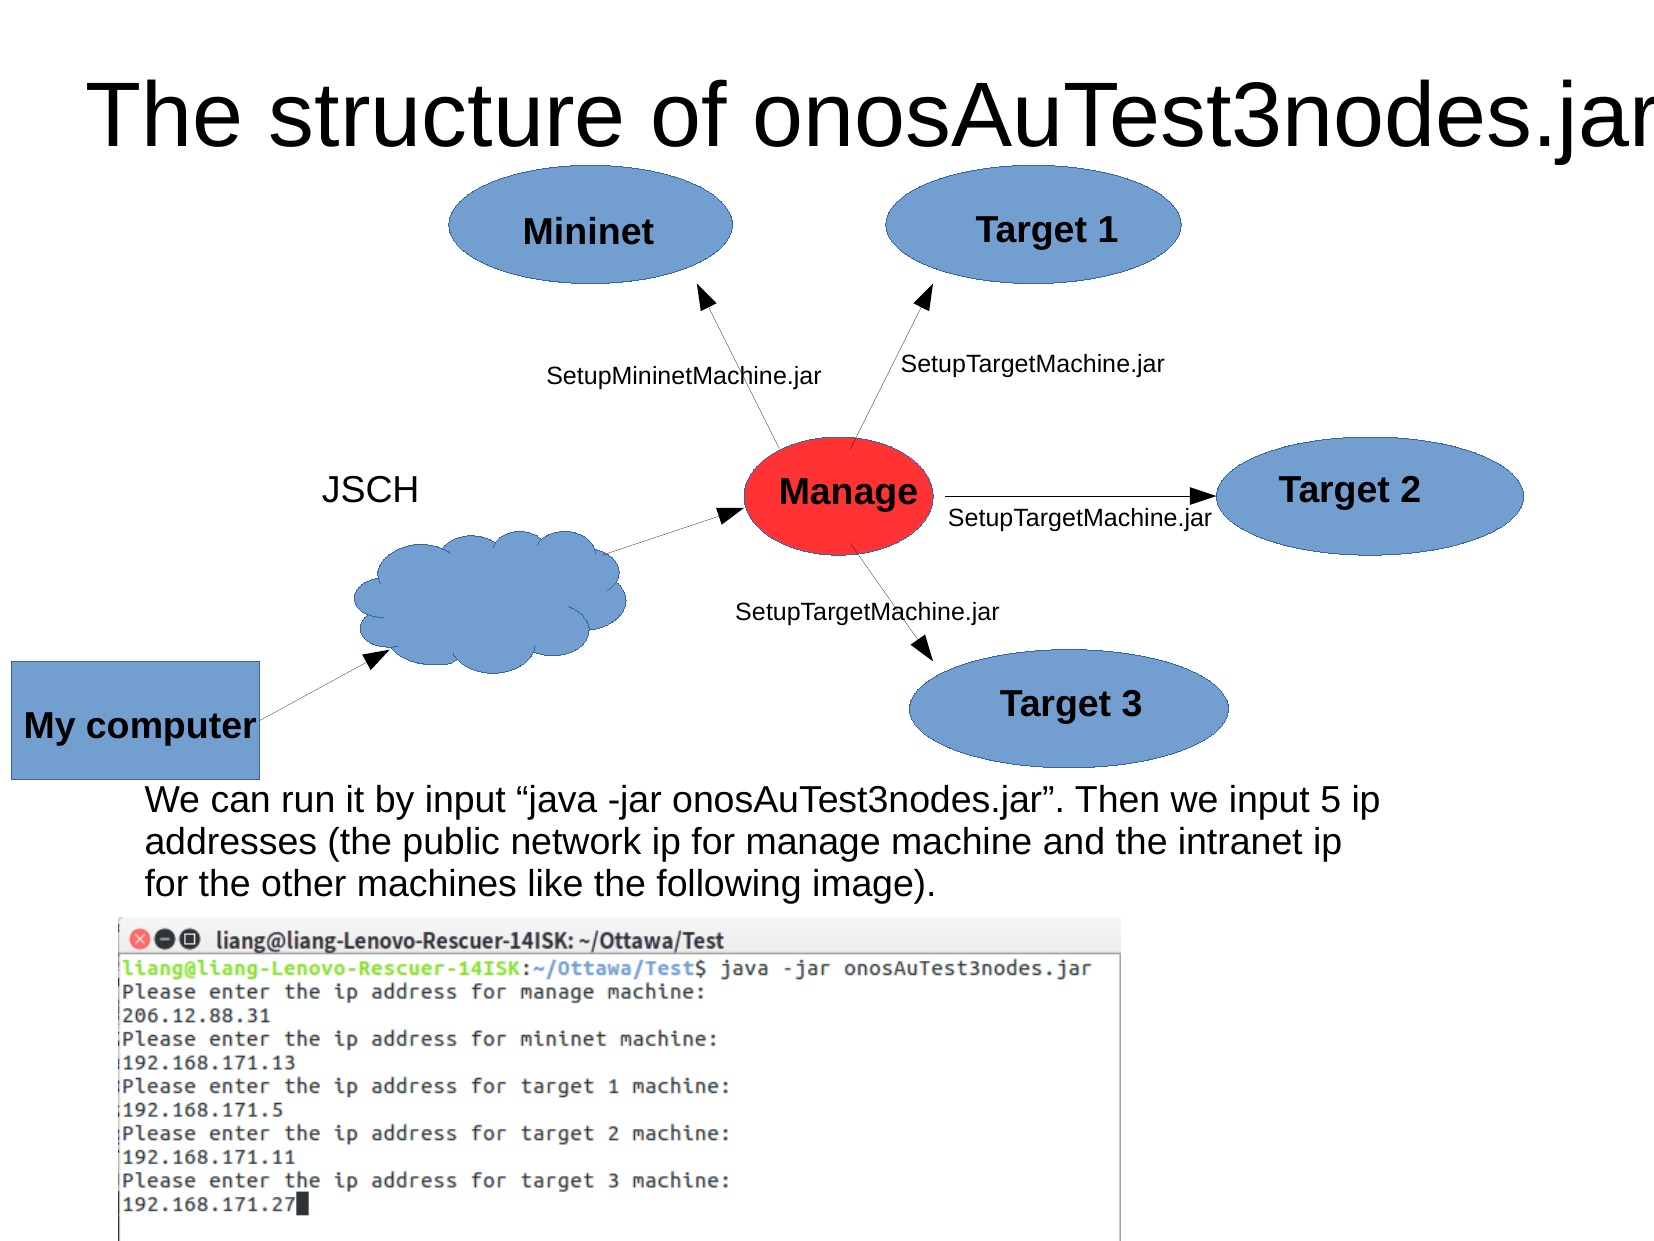

# The structure of onosAuTest3nodes.jar
Target 1
Mininet
SetupTargetMachine.jar
SetupMininetMachine.jar
JSCH
Target 2
Manage
SetupTargetMachine.jar
SetupTargetMachine.jar
Target 3
My computer
We can run it by input “java -jar onosAuTest3nodes.jar”. Then we input 5 ip addresses (the public network ip for manage machine and the intranet ip for the other machines like the following image).